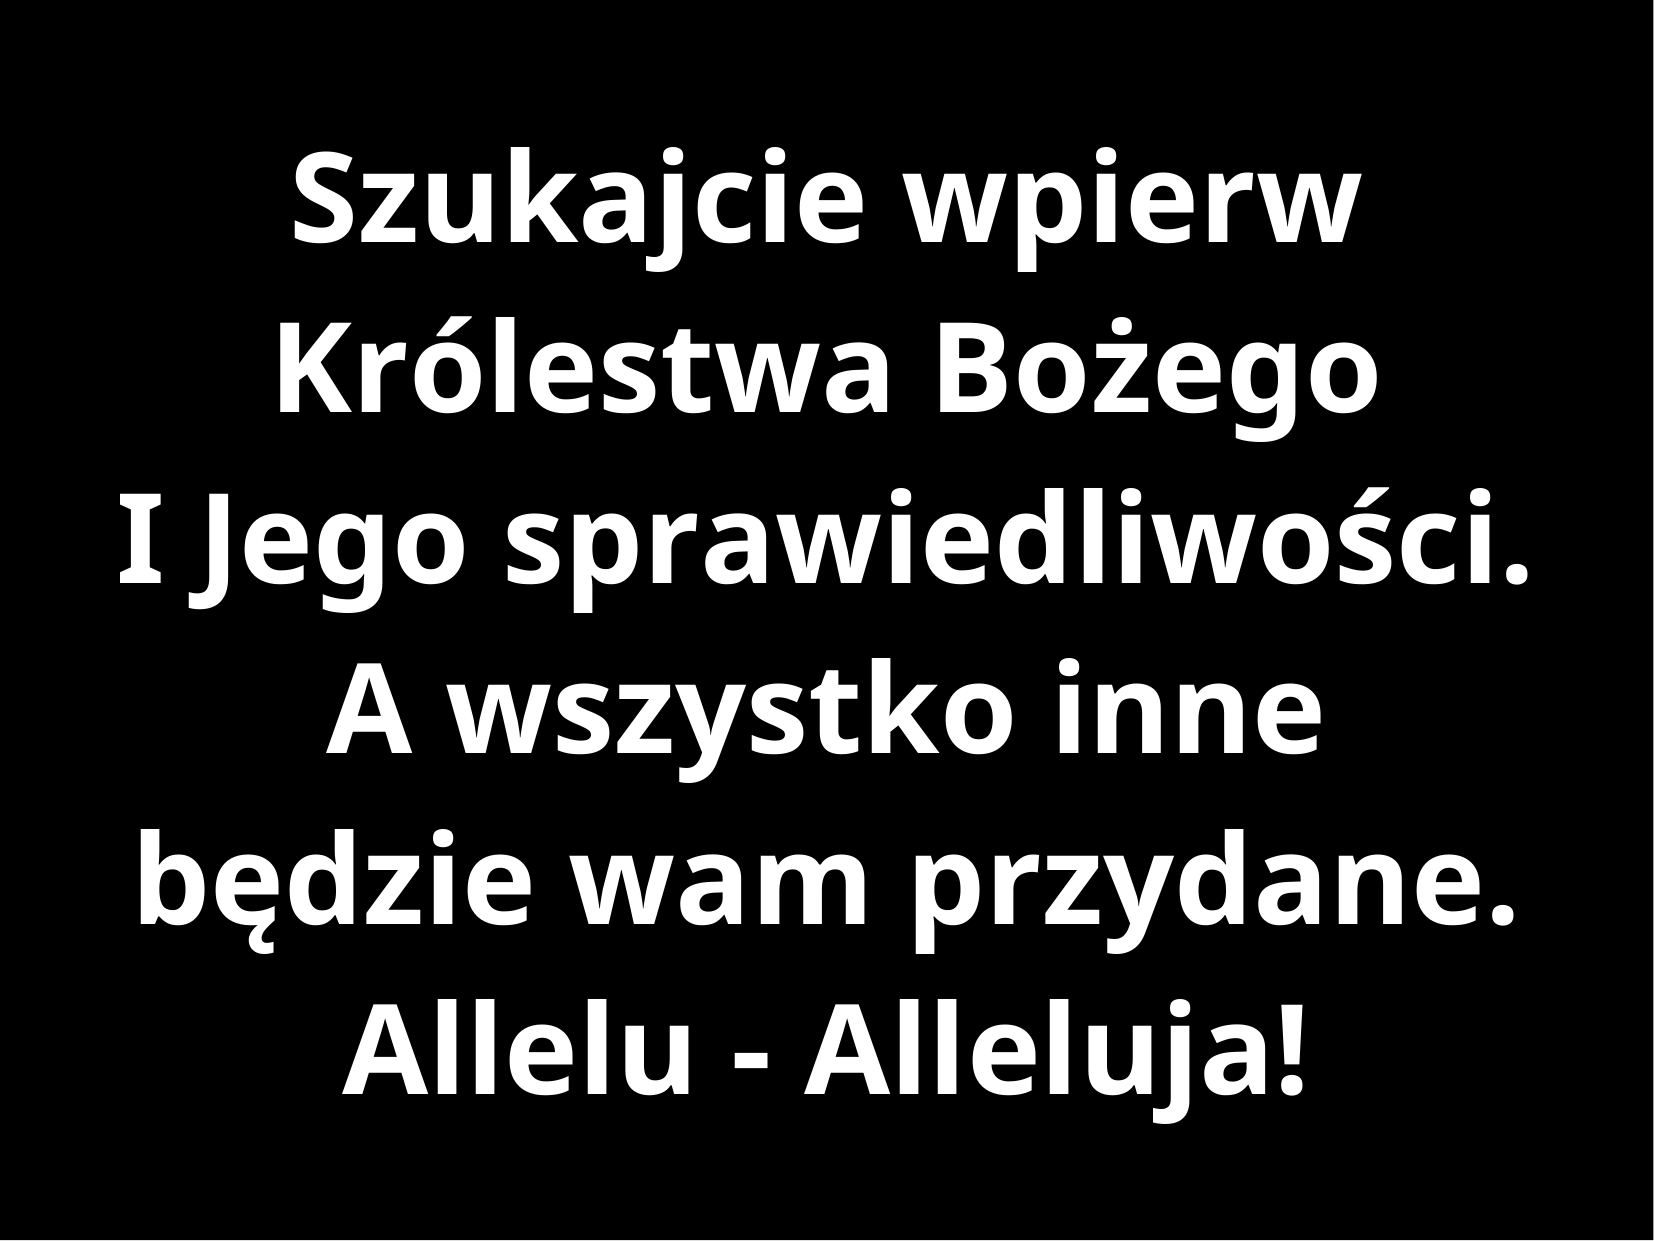

# Szukajcie wpierw Królestwa Bożego I Jego sprawiedliwości. A wszystko inne będzie wam przydane. Allelu - Alleluja!